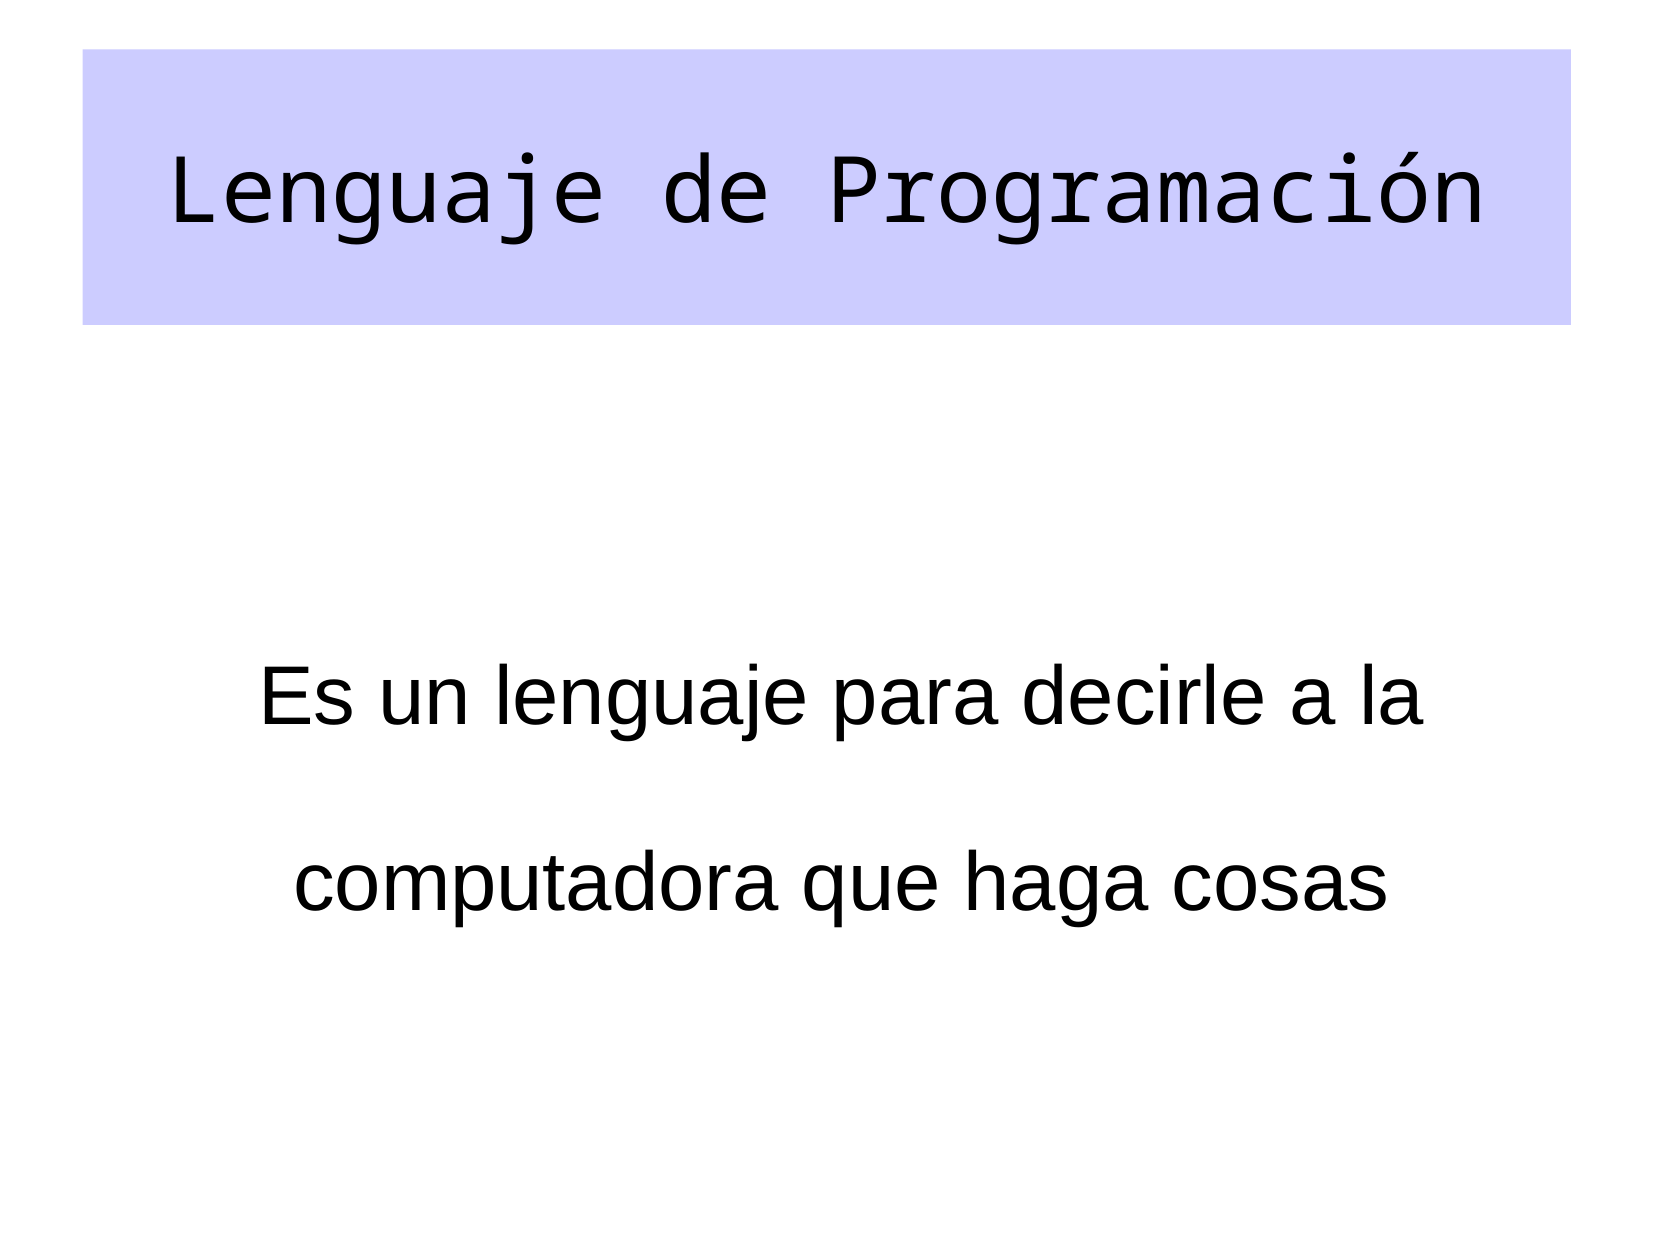

# Lenguaje de Programación
Es un lenguaje para decirle a la computadora que haga cosas